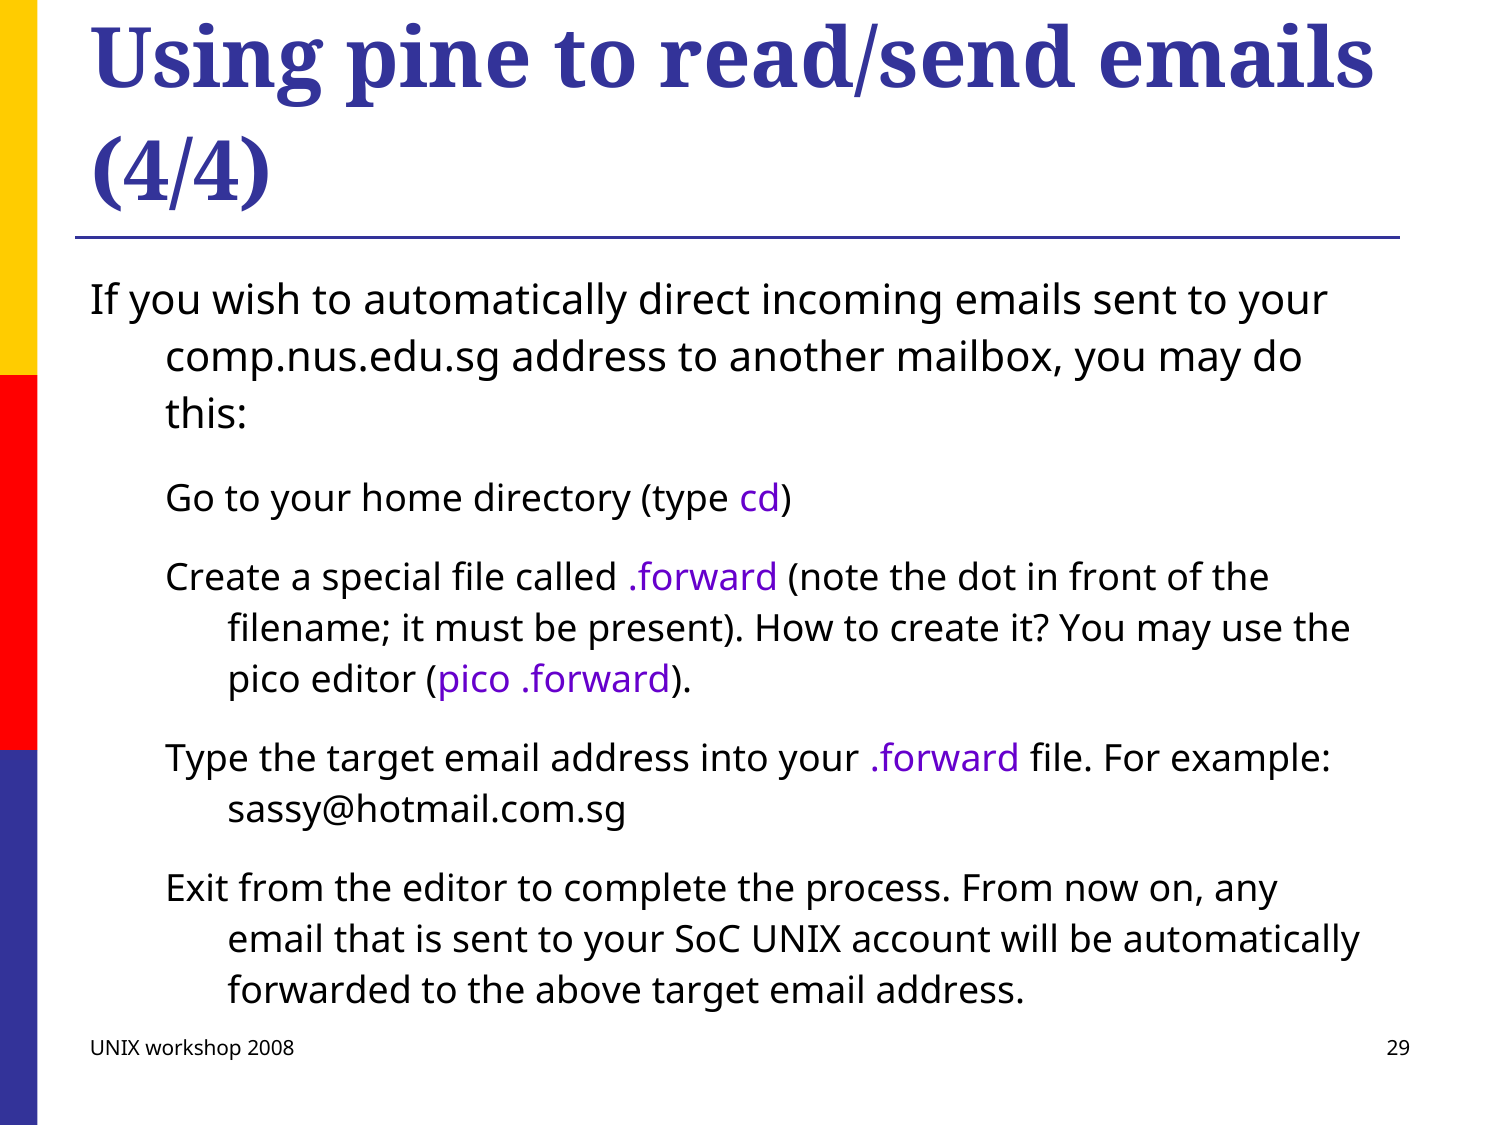

# Using pine to read/send emails (4/4)
If you wish to automatically direct incoming emails sent to your comp.nus.edu.sg address to another mailbox, you may do this:
Go to your home directory (type cd)
Create a special file called .forward (note the dot in front of the filename; it must be present). How to create it? You may use the pico editor (pico .forward).
Type the target email address into your .forward file. For example: sassy@hotmail.com.sg
Exit from the editor to complete the process. From now on, any email that is sent to your SoC UNIX account will be automatically forwarded to the above target email address.
UNIX workshop 2008